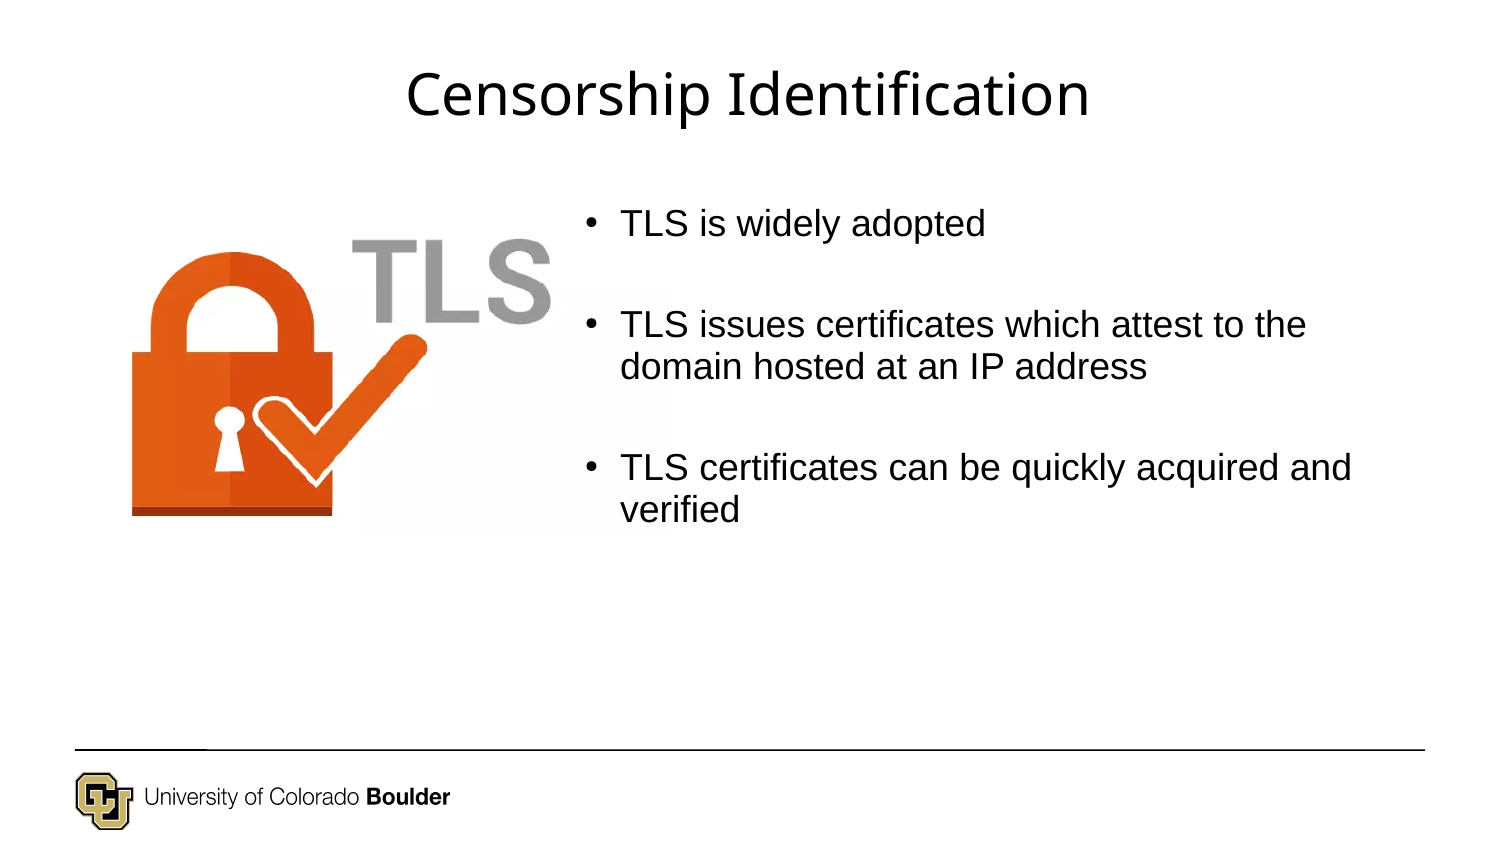

# Censorship Identification
TLS is widely adopted
TLS issues certificates which attest to the domain hosted at an IP address
TLS certificates can be quickly acquired and verified